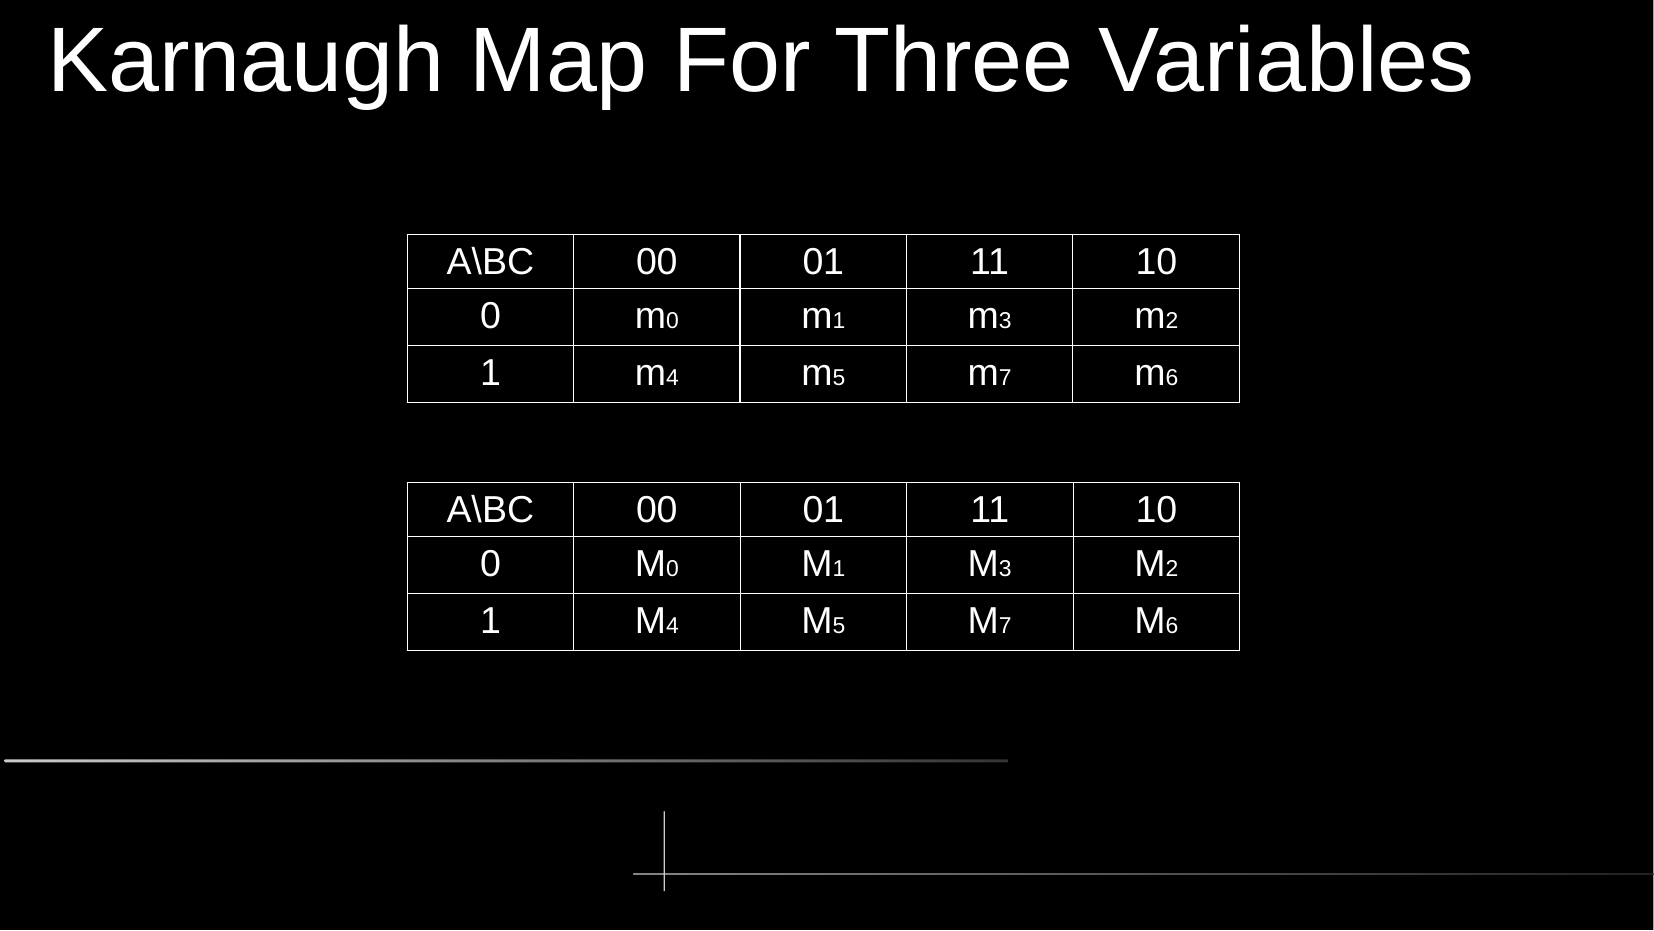

# Karnaugh Map For Three Variables
| A\BC | 00 | 01 | 11 | 10 |
| --- | --- | --- | --- | --- |
| 0 | m0 | m1 | m3 | m2 |
| 1 | m4 | m5 | m7 | m6 |
| A\BC | 00 | 01 | 11 | 10 |
| --- | --- | --- | --- | --- |
| 0 | M0 | M1 | M3 | M2 |
| 1 | M4 | M5 | M7 | M6 |